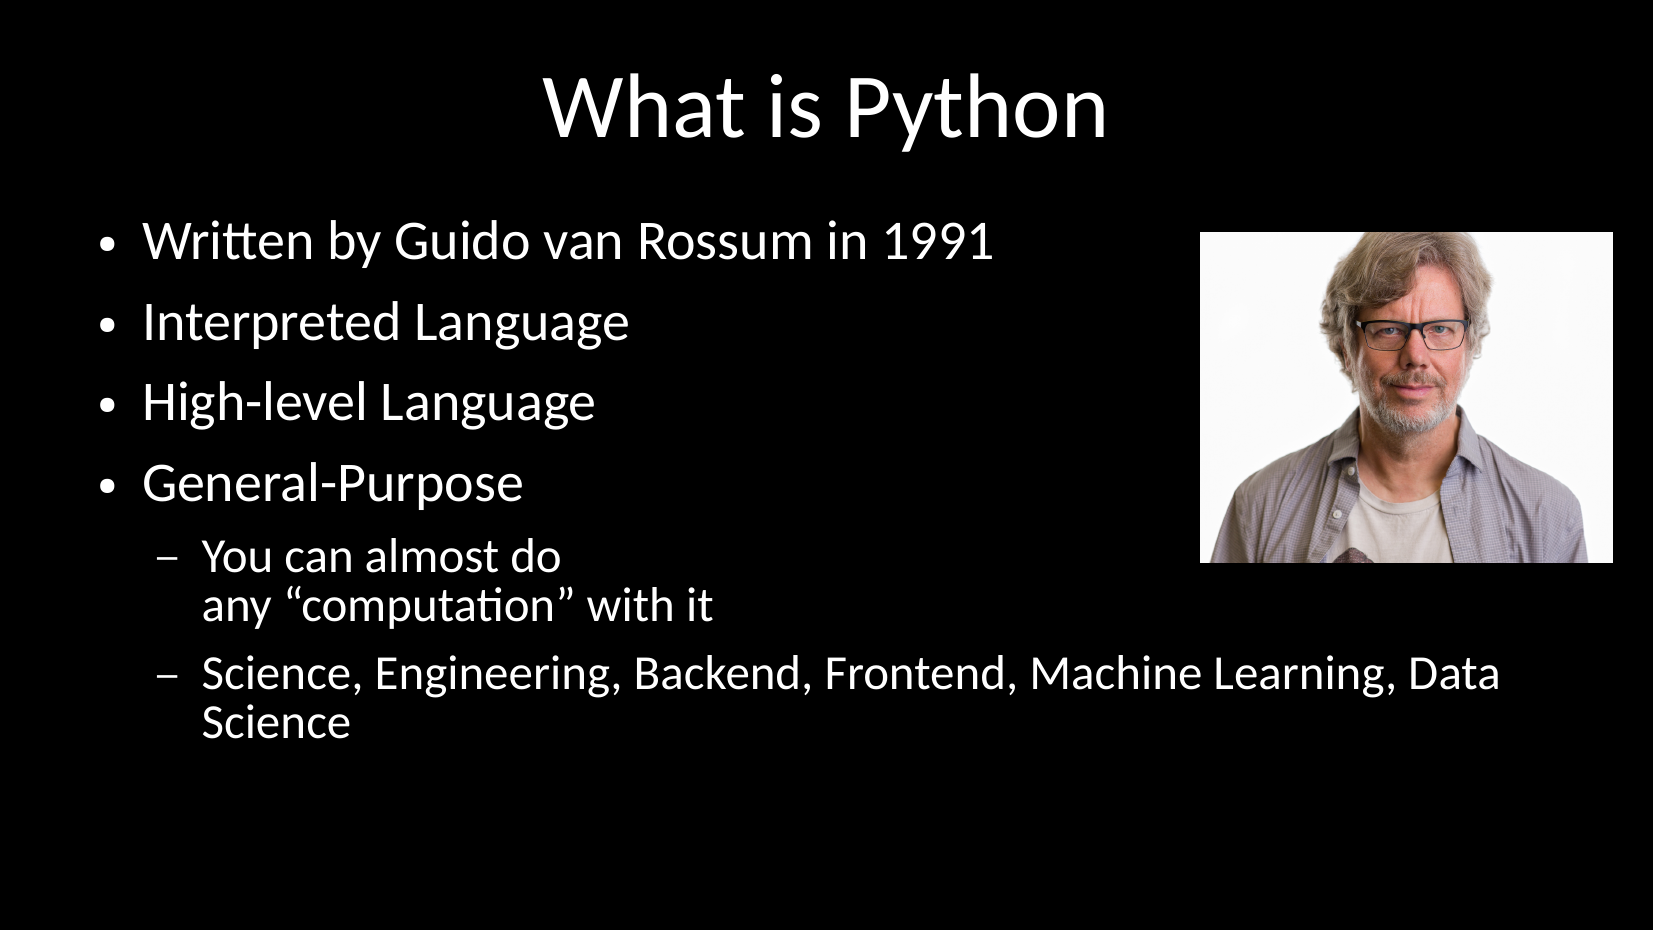

# What is Python
Written by Guido van Rossum in 1991
Interpreted Language
High-level Language
General-Purpose
You can almost do
any “computation” with it
Science, Engineering, Backend, Frontend, Machine Learning, Data Science